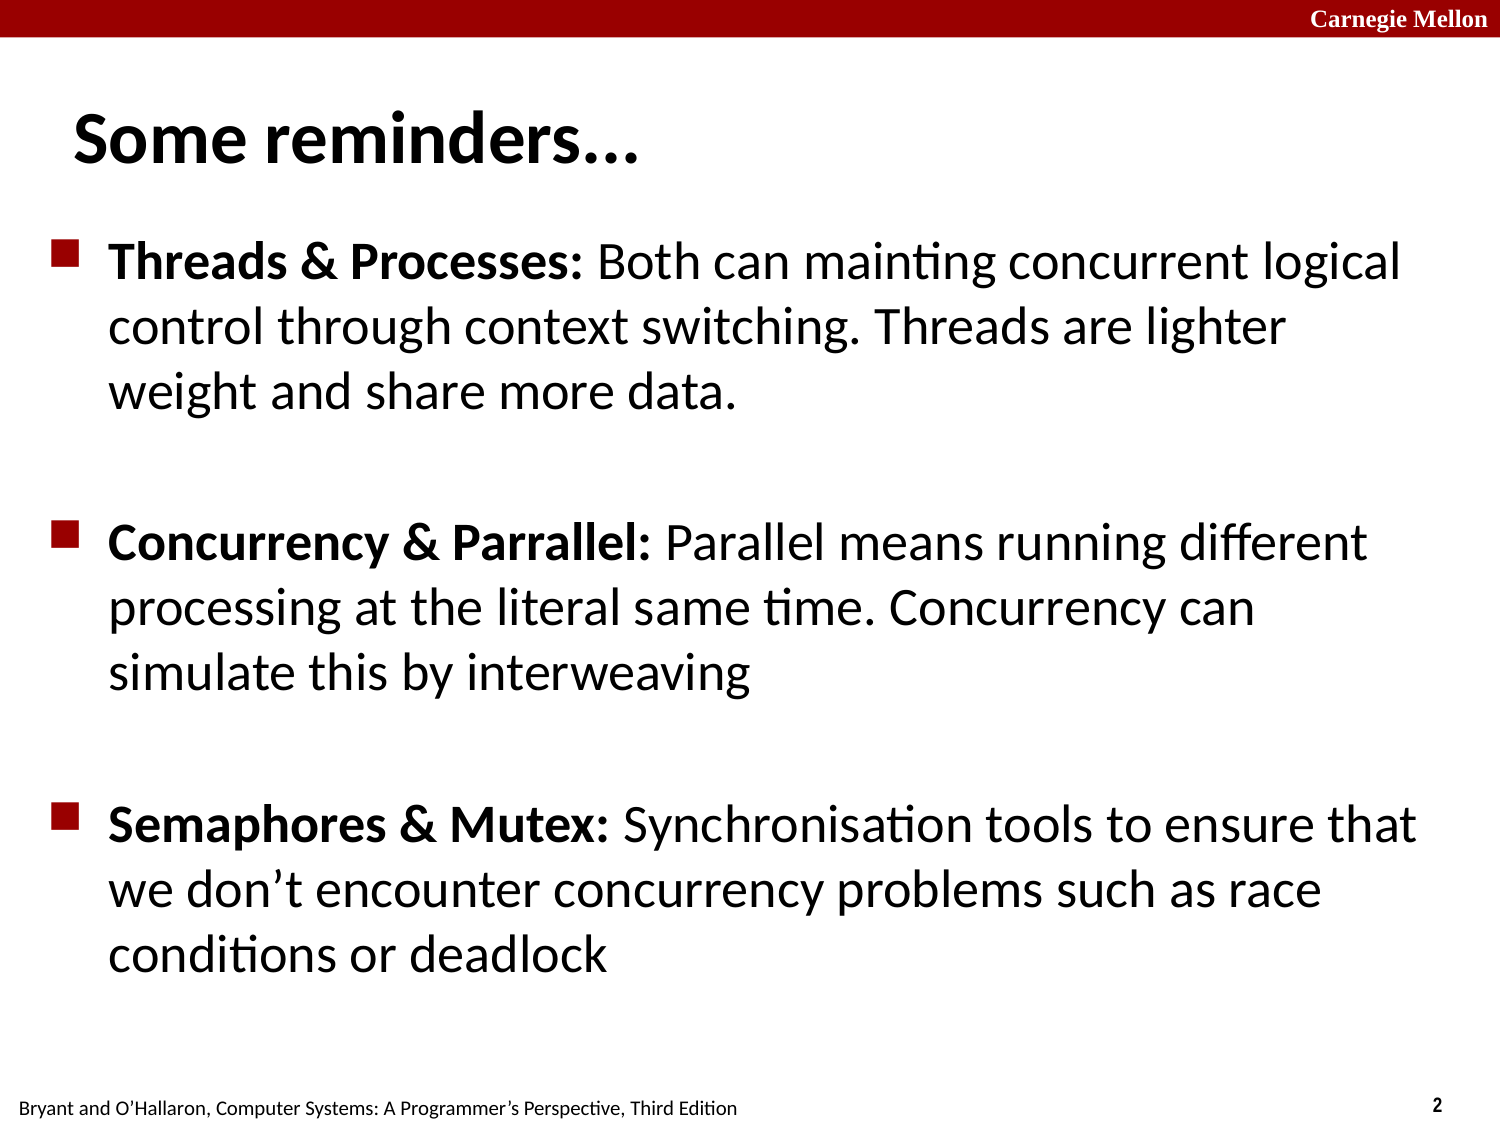

# Some reminders...
Threads & Processes: Both can mainting concurrent logical control through context switching. Threads are lighter weight and share more data.
Concurrency & Parrallel: Parallel means running different processing at the literal same time. Concurrency can simulate this by interweaving
Semaphores & Mutex: Synchronisation tools to ensure that we don’t encounter concurrency problems such as race conditions or deadlock